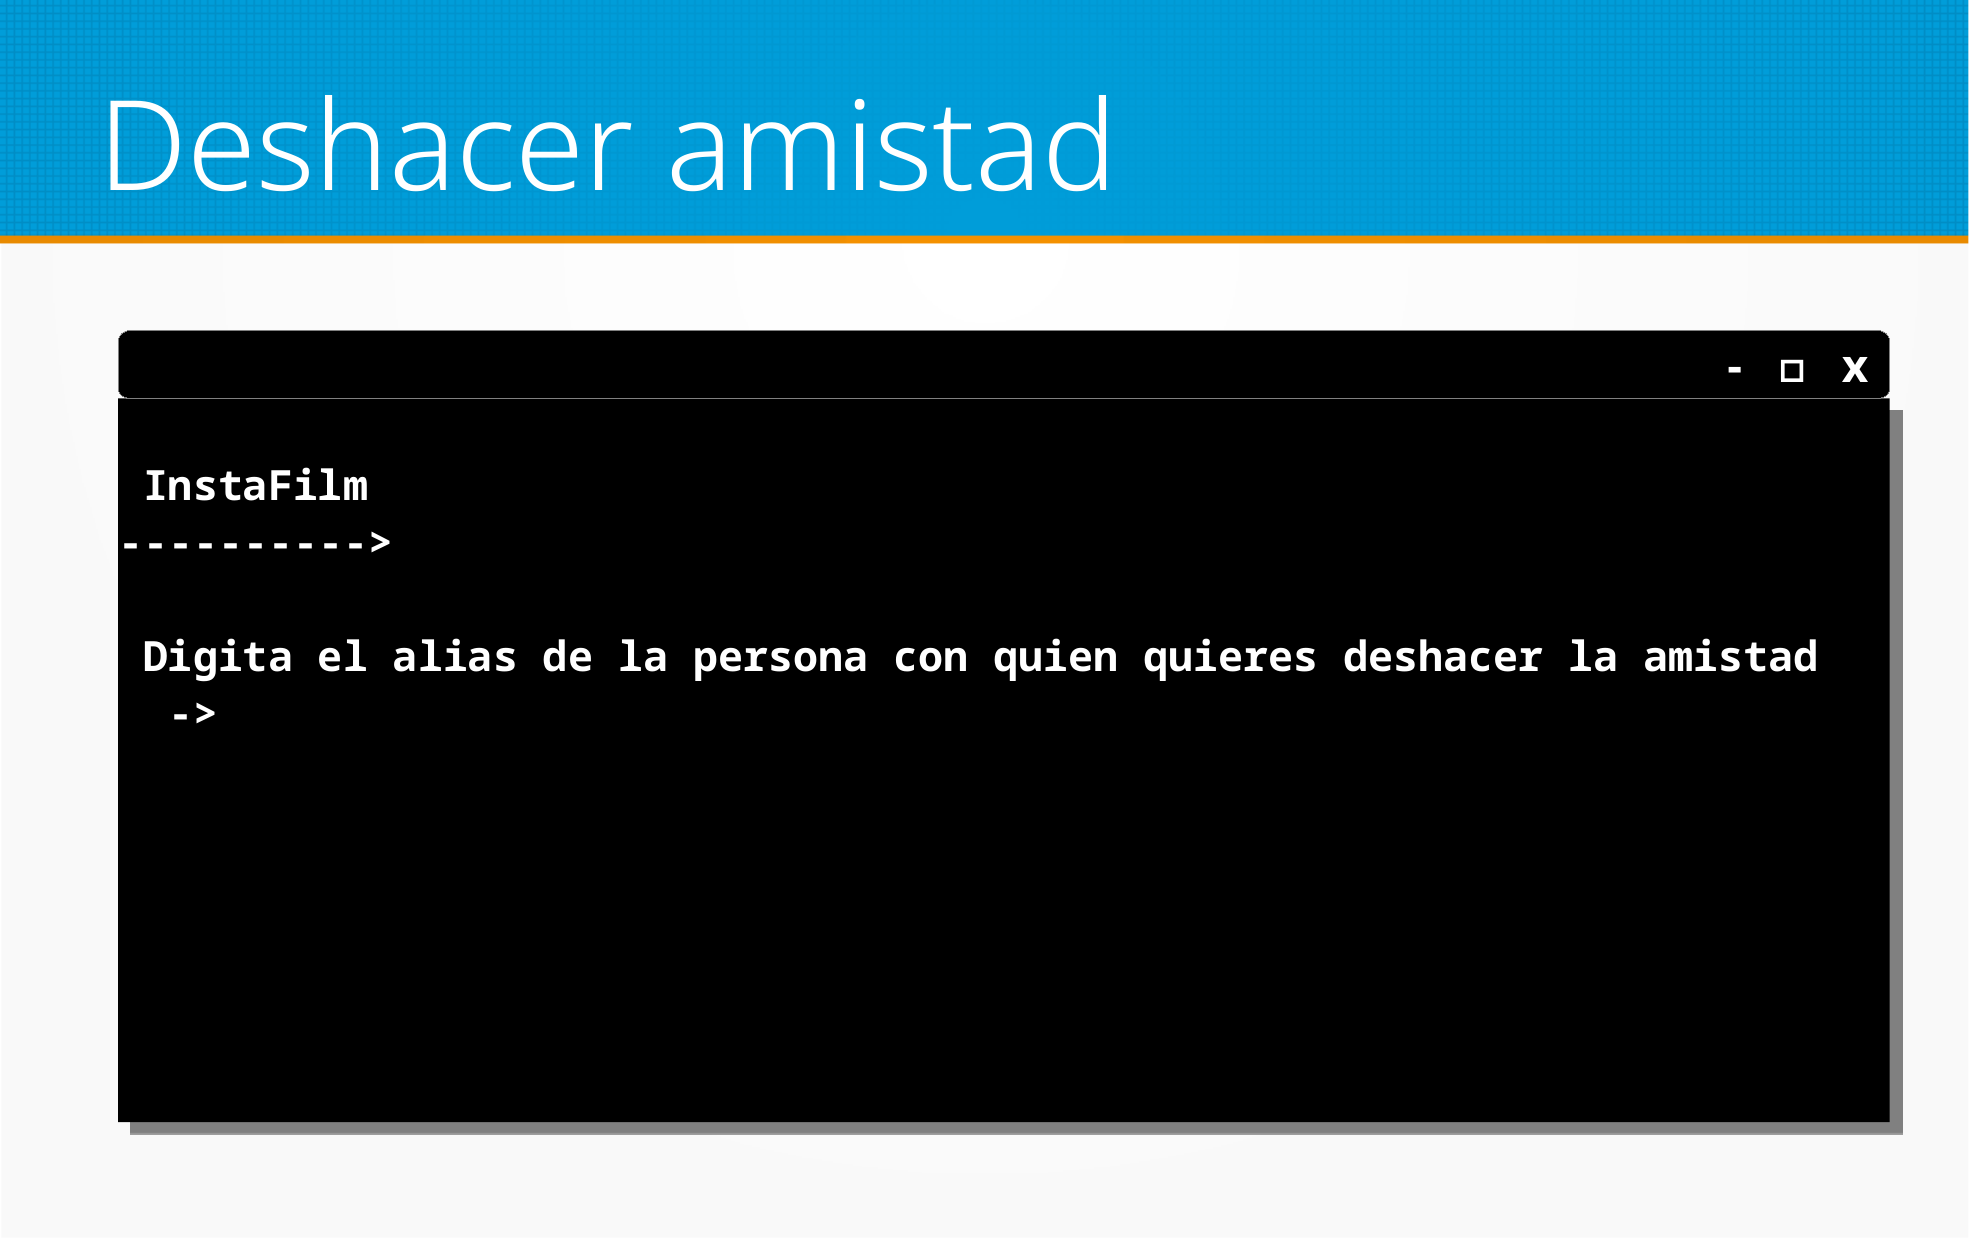

# Deshacer amistad
- □ x
 InstaFilm
---------->
 Digita el alias de la persona con quien quieres deshacer la amistad
 ->